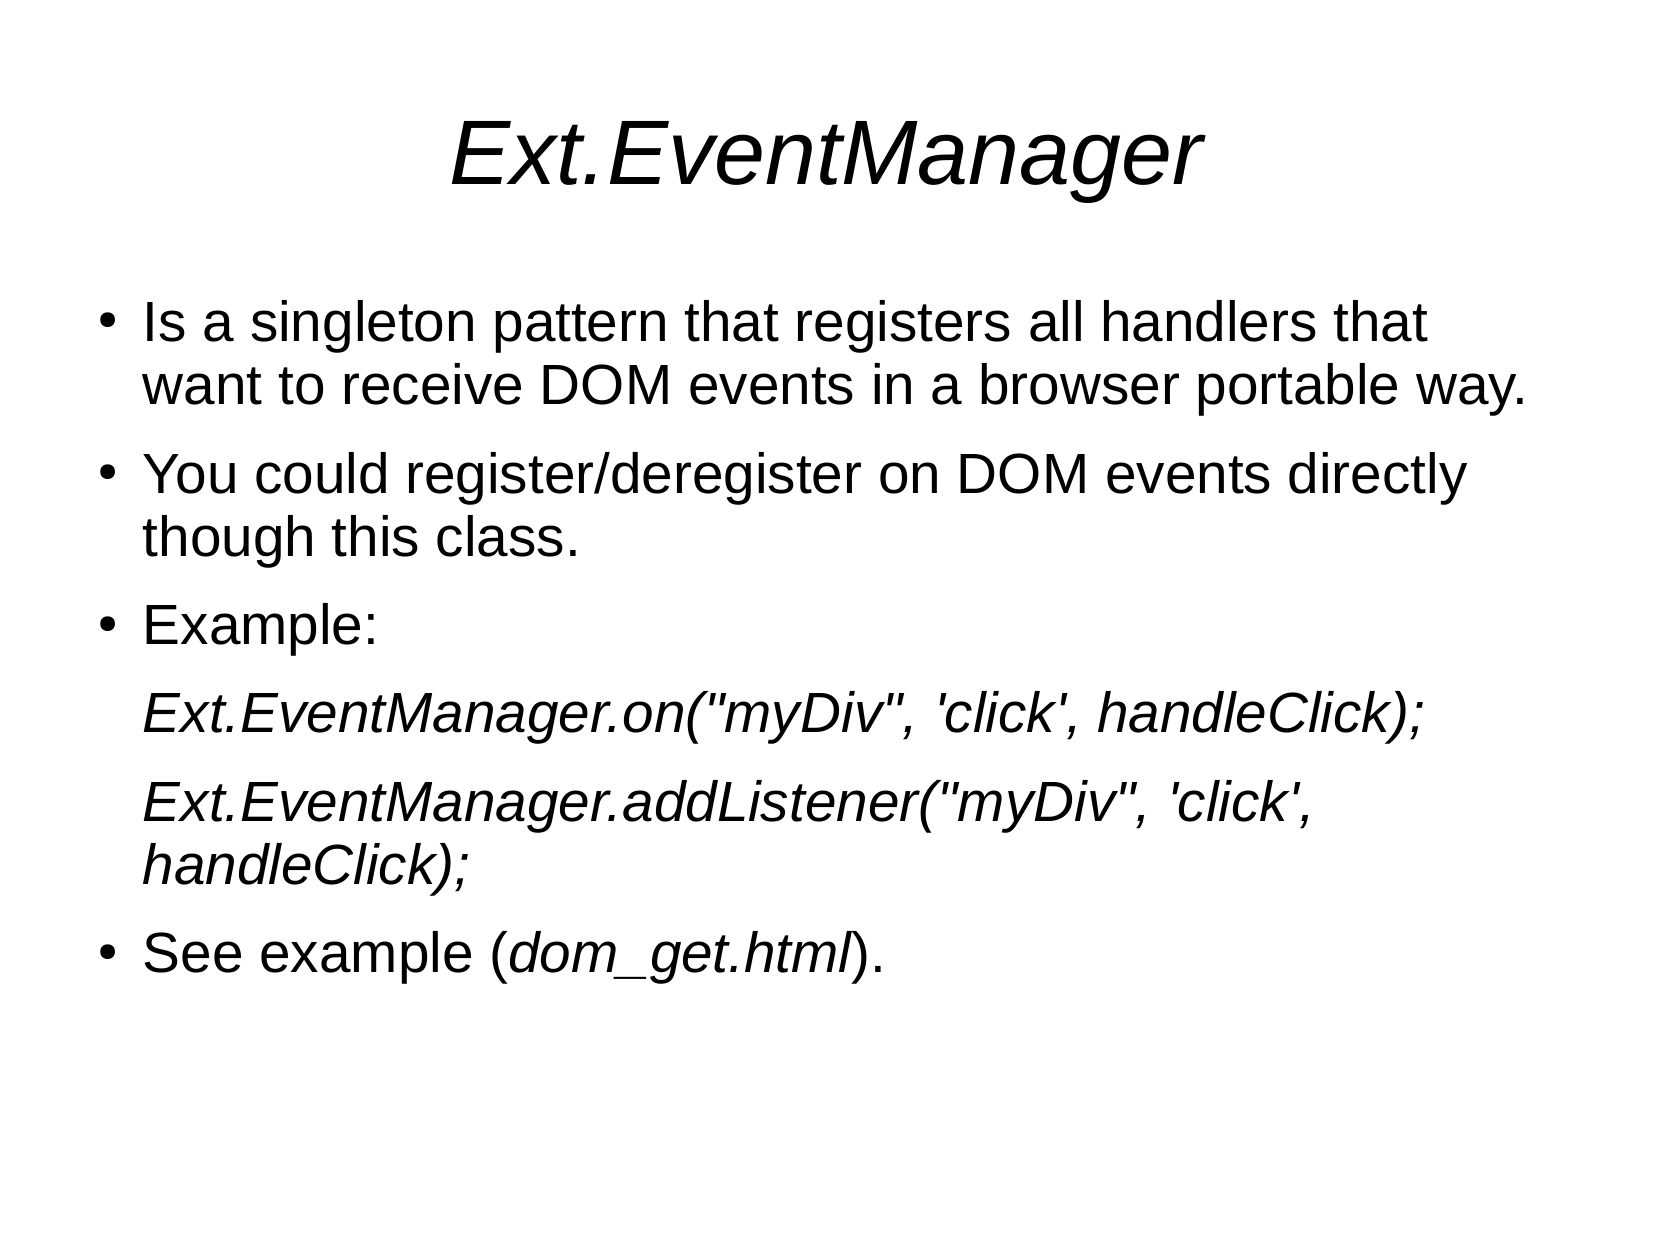

# Ext.EventManager
Is a singleton pattern that registers all handlers that want to receive DOM events in a browser portable way.
You could register/deregister on DOM events directly though this class.
Example:
Ext.EventManager.on("myDiv", 'click', handleClick);
Ext.EventManager.addListener("myDiv", 'click', handleClick);
See example (dom_get.html).